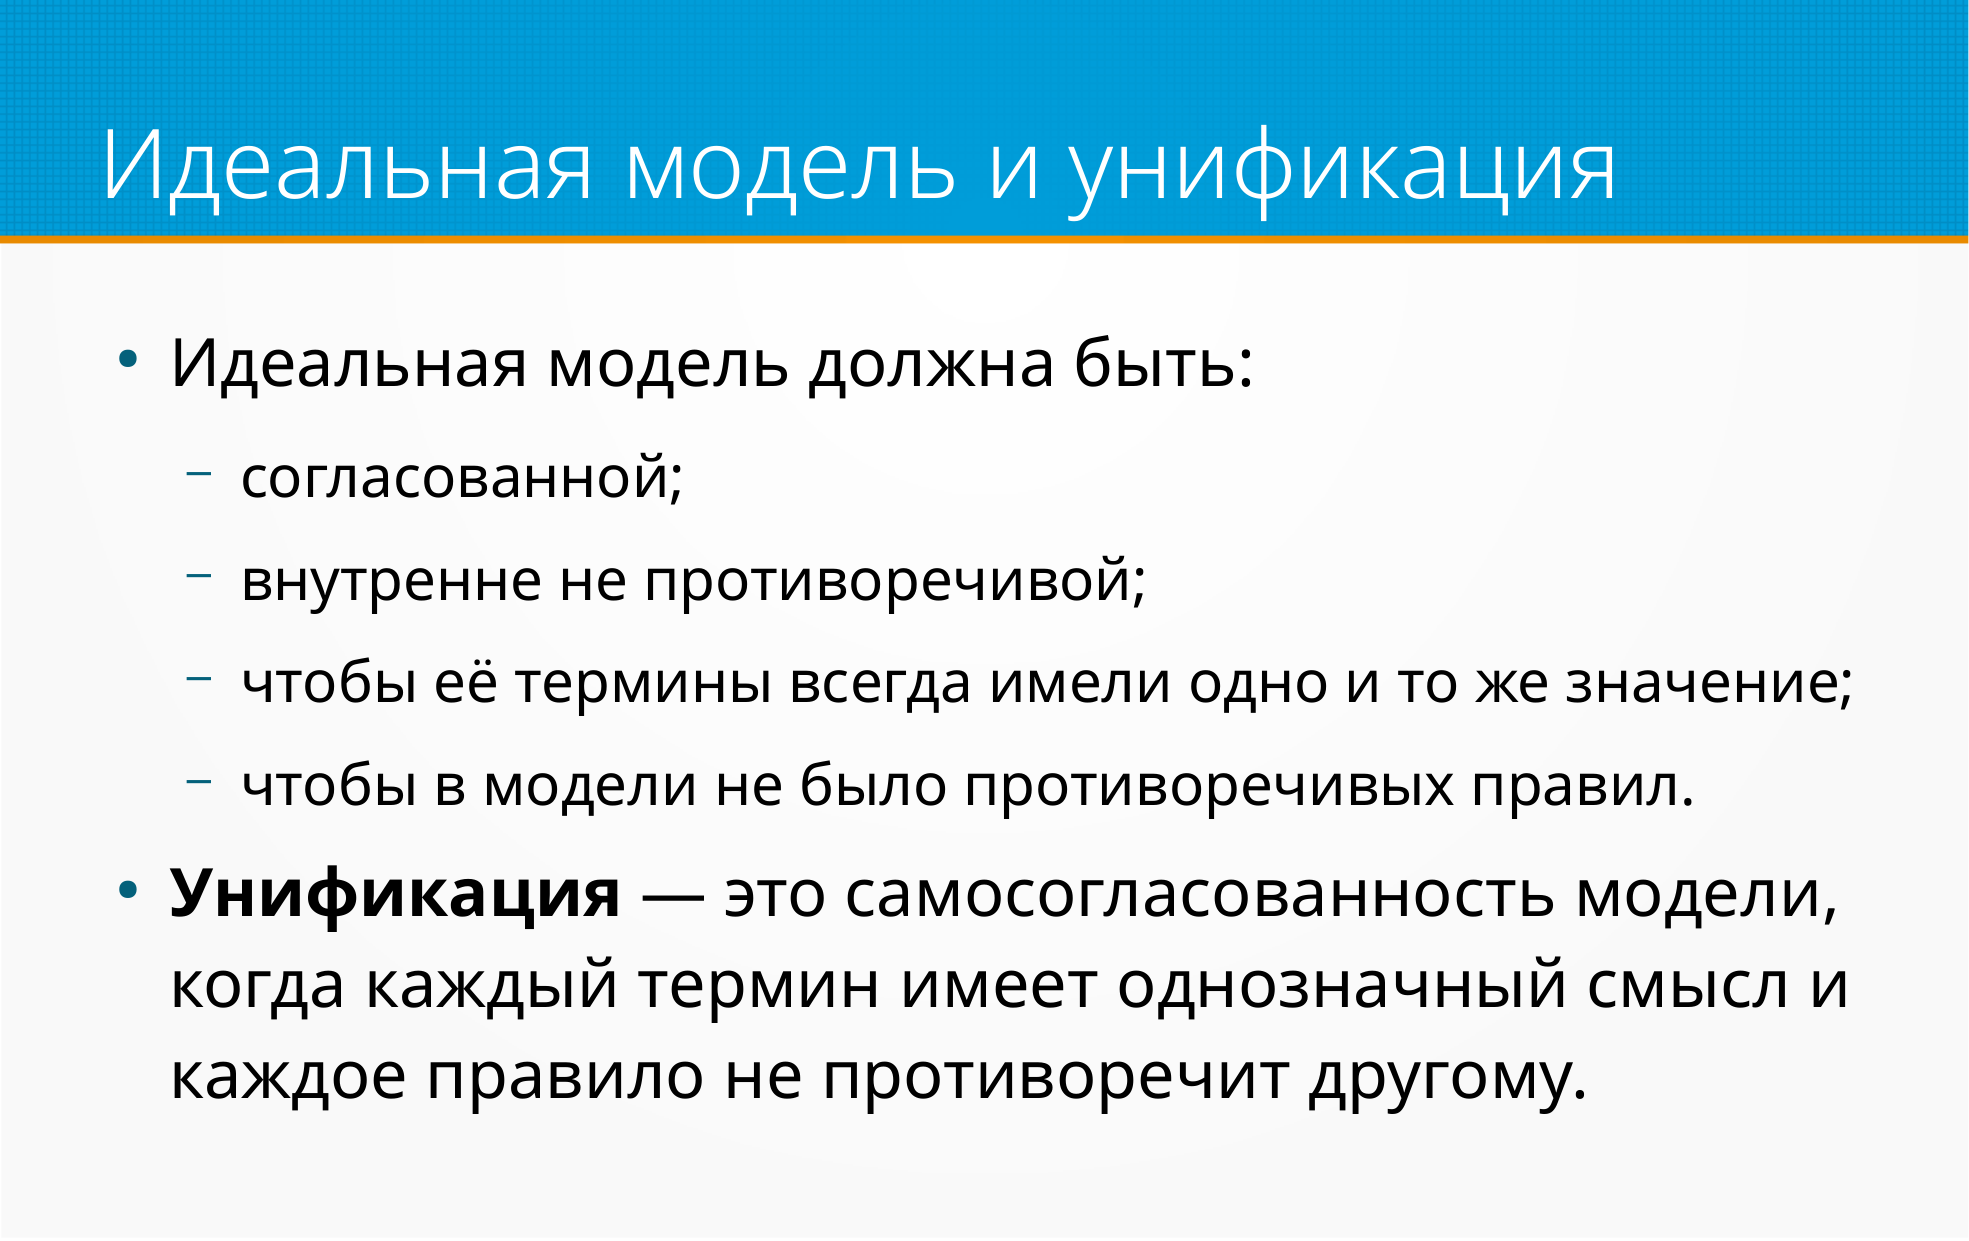

# Идеальная модель и унификация
Идеальная модель должна быть:
согласованной;
внутренне не противоречивой;
чтобы её термины всегда имели одно и то же значение;
чтобы в модели не было противоречивых правил.
Унификация — это самосогласованность модели, когда каждый термин имеет однозначный смысл и каждое правило не противоречит другому.